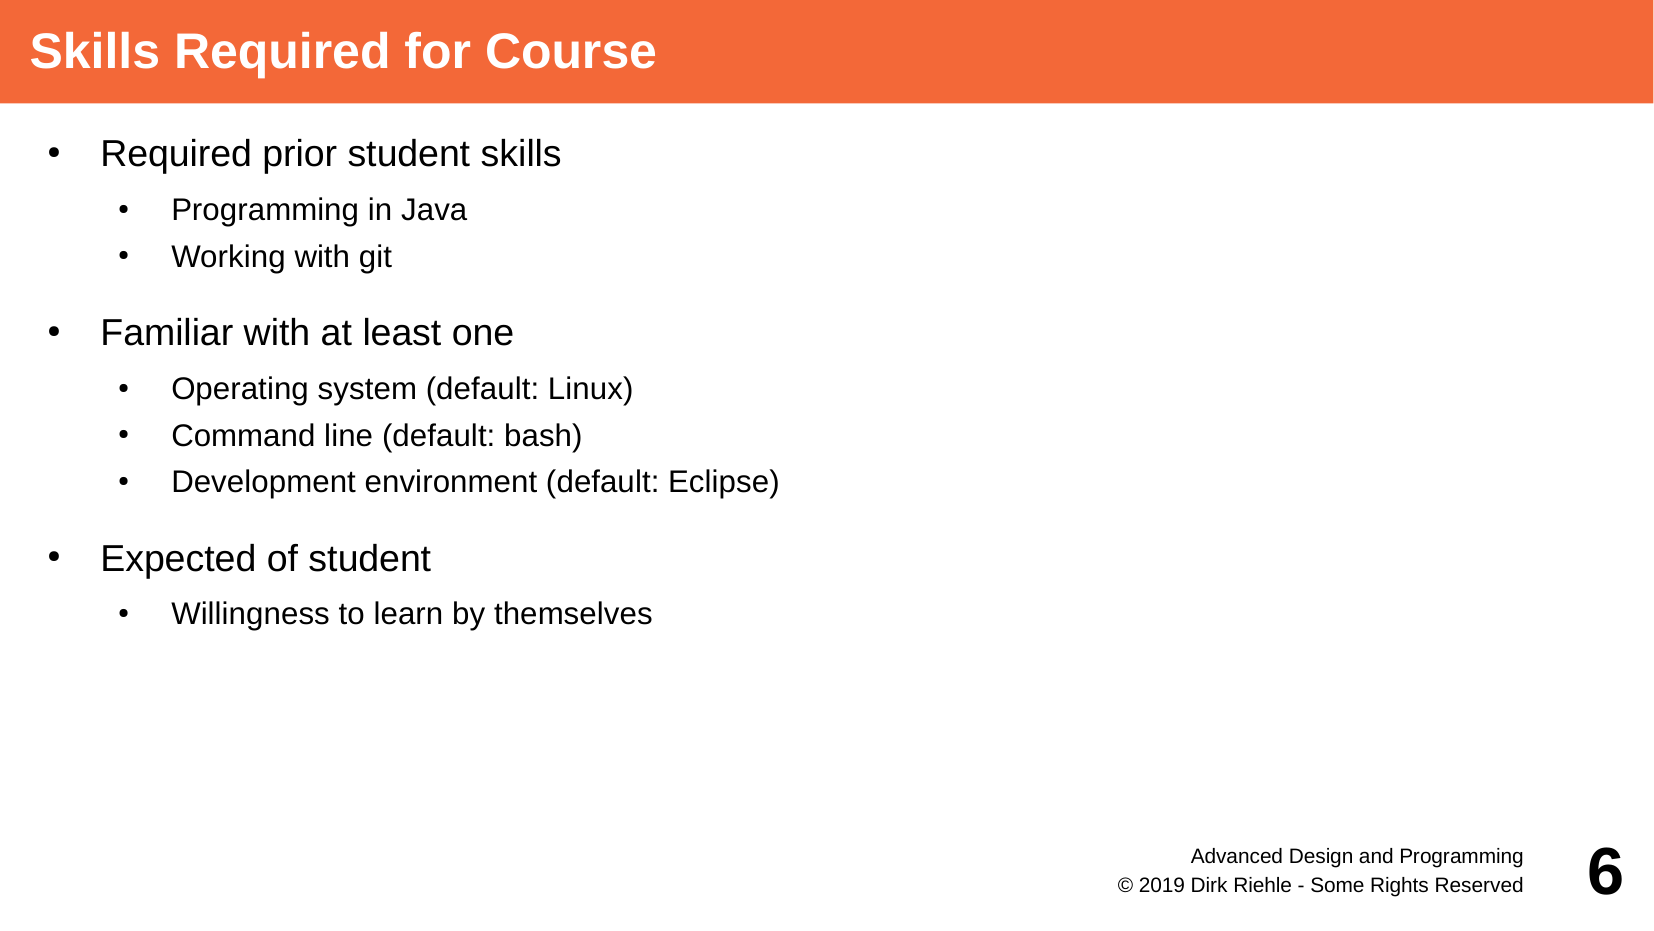

# Skills Required for Course
Required prior student skills
Programming in Java
Working with git
Familiar with at least one
Operating system (default: Linux)
Command line (default: bash)
Development environment (default: Eclipse)
Expected of student
Willingness to learn by themselves
Advanced Design and Programming
6
© 2019 Dirk Riehle - Some Rights Reserved